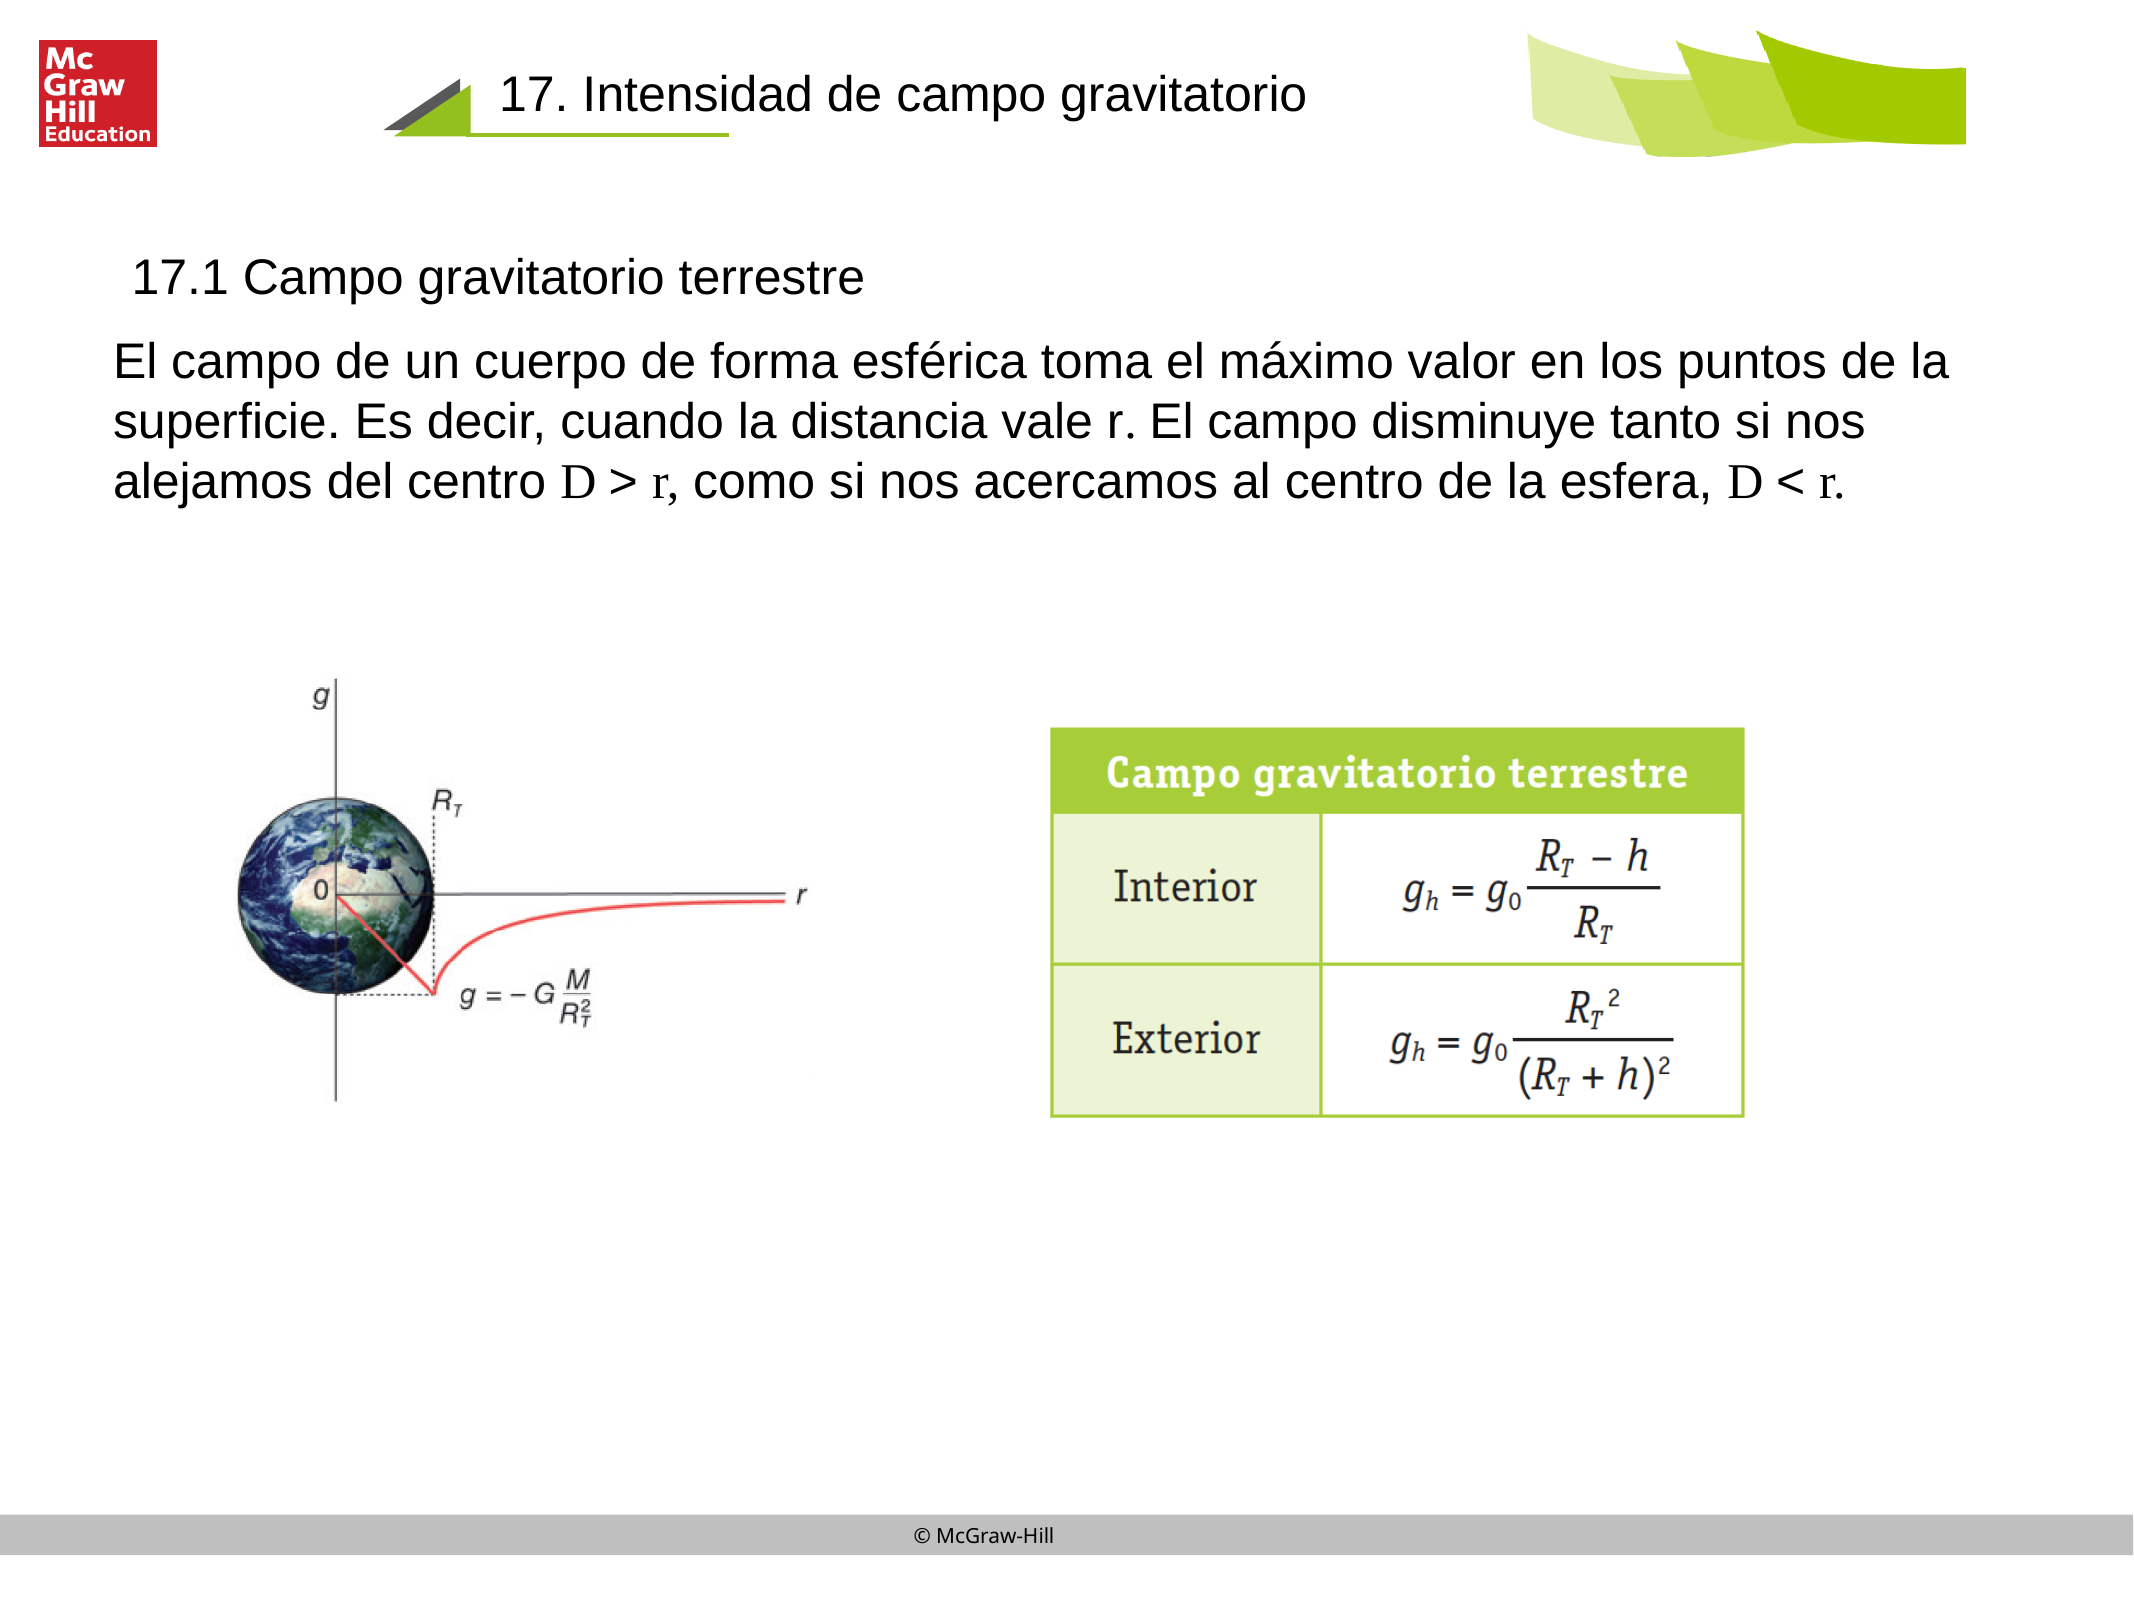

17. Intensidad de campo gravitatorio
17.1 Campo gravitatorio terrestre
El campo de un cuerpo de forma esférica toma el máximo valor en los puntos de la
superficie. Es decir, cuando la distancia vale r. El campo disminuye tanto si nos alejamos del centro D > r, como si nos acercamos al centro de la esfera, D < r.
© McGraw-Hill